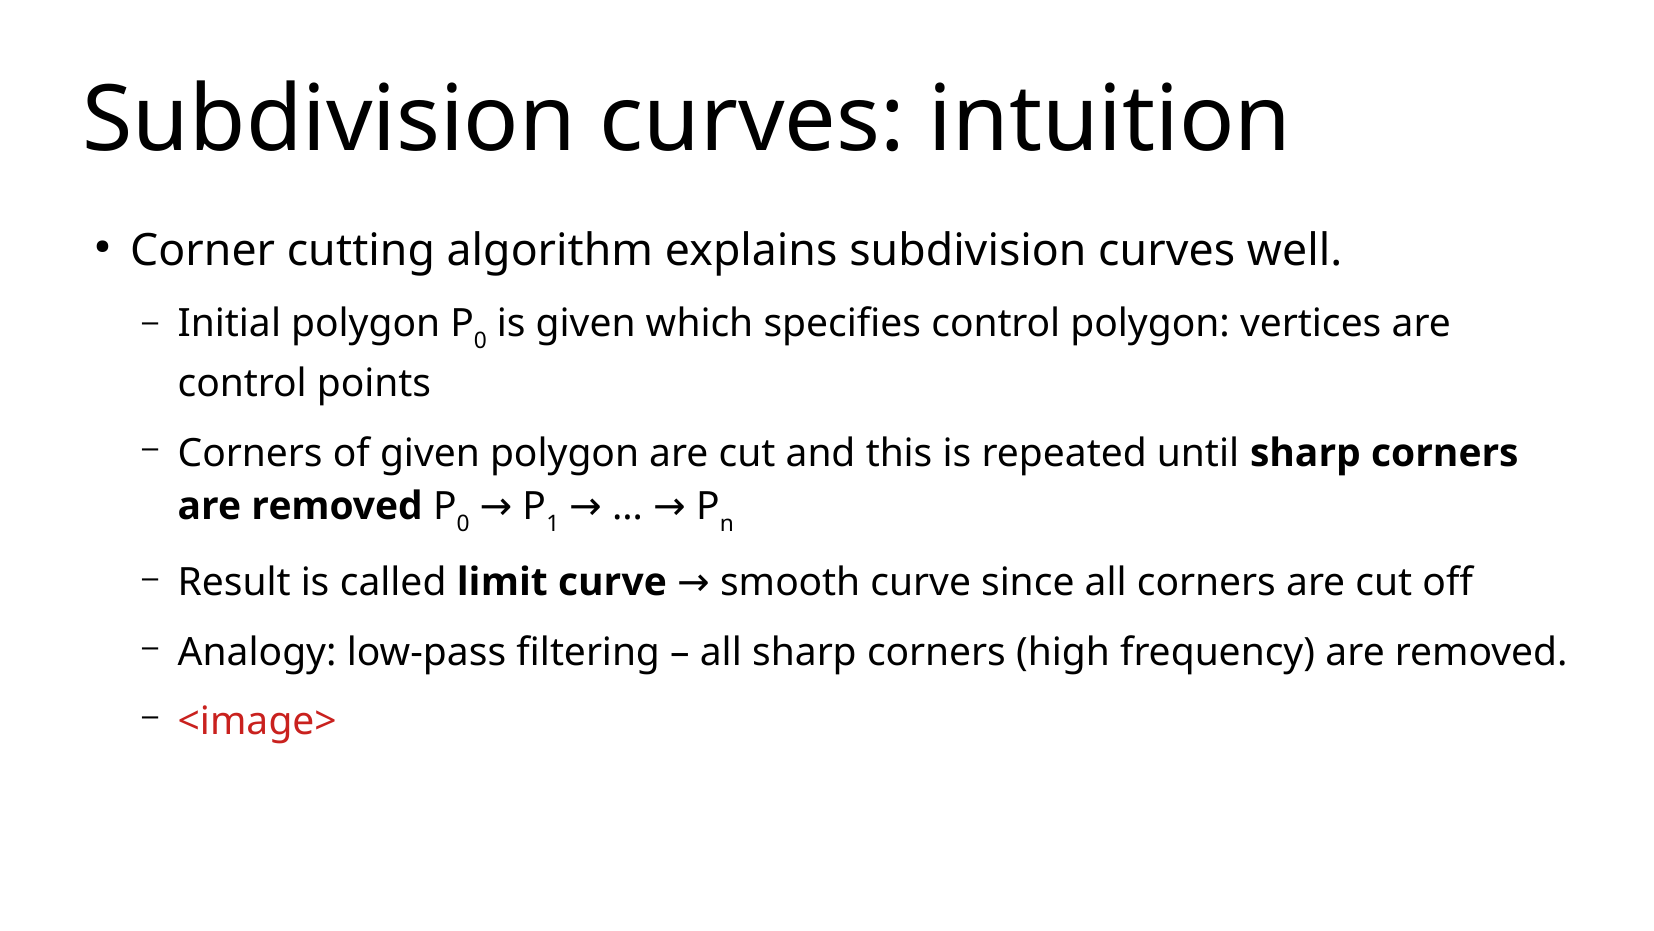

# Subdivision curves: intuition
Corner cutting algorithm explains subdivision curves well.
Initial polygon P0 is given which specifies control polygon: vertices are control points
Corners of given polygon are cut and this is repeated until sharp corners are removed P0 → P1 → … → Pn
Result is called limit curve → smooth curve since all corners are cut off
Analogy: low-pass filtering – all sharp corners (high frequency) are removed.
<image>